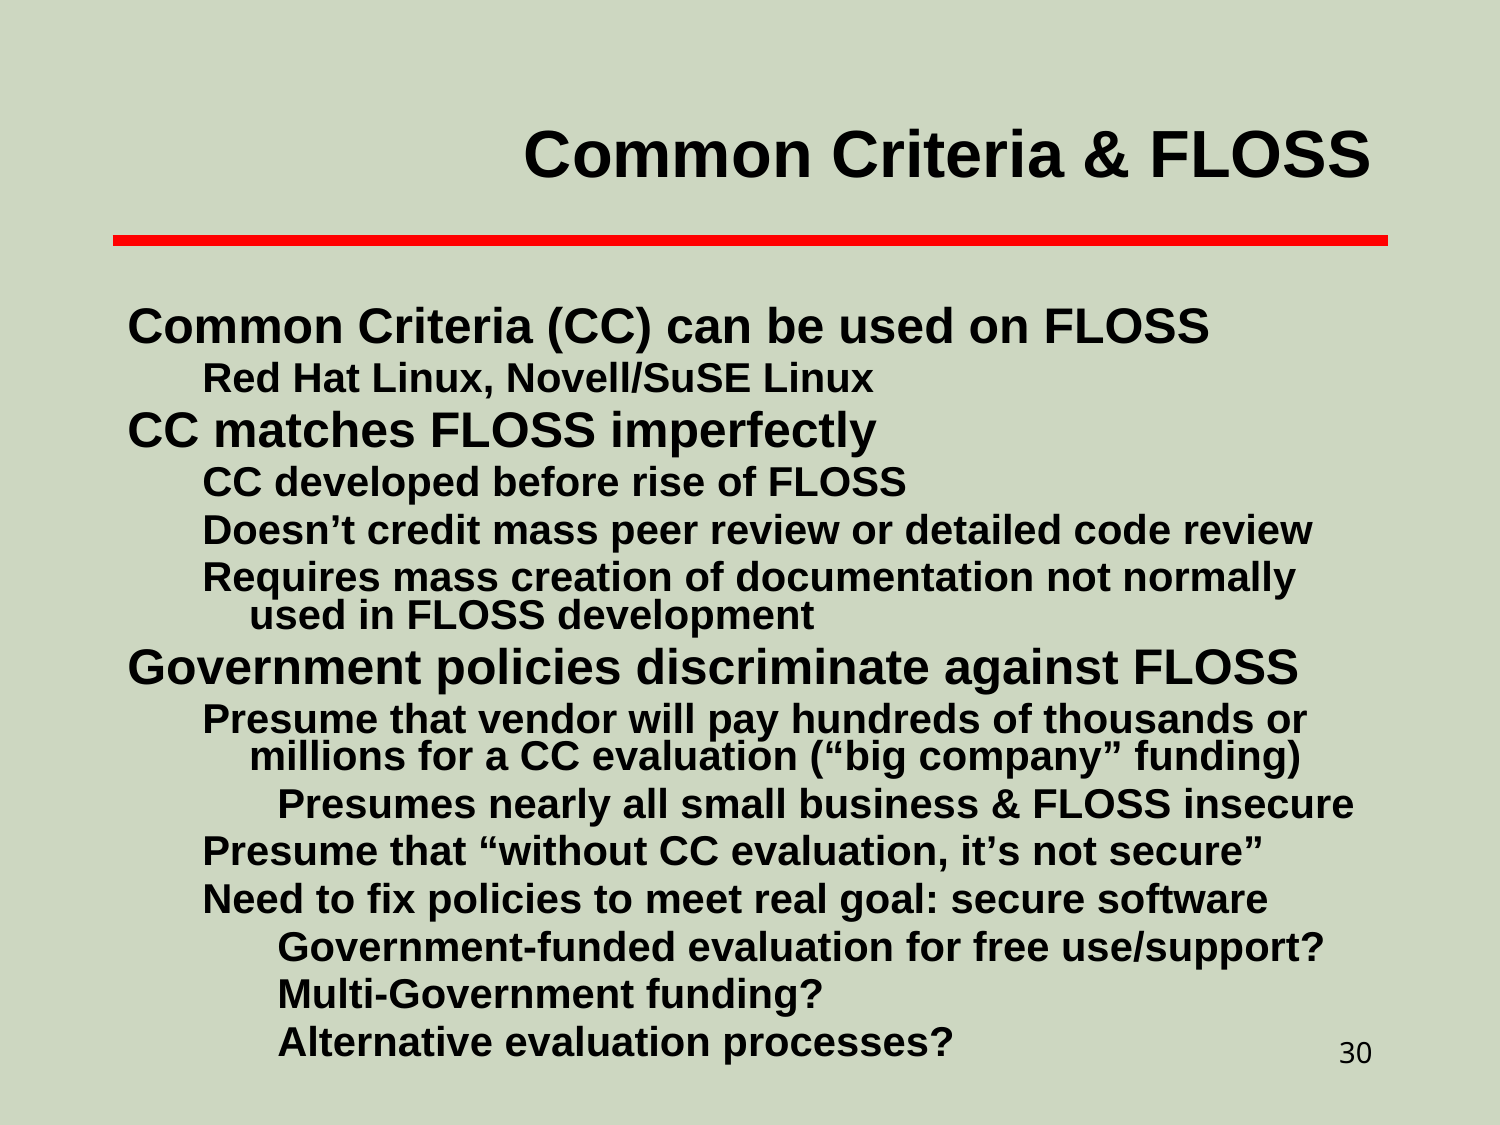

# Common Criteria & FLOSS
Common Criteria (CC) can be used on FLOSS
Red Hat Linux, Novell/SuSE Linux
CC matches FLOSS imperfectly
CC developed before rise of FLOSS
Doesn’t credit mass peer review or detailed code review
Requires mass creation of documentation not normally used in FLOSS development
Government policies discriminate against FLOSS
Presume that vendor will pay hundreds of thousands or millions for a CC evaluation (“big company” funding)
Presumes nearly all small business & FLOSS insecure
Presume that “without CC evaluation, it’s not secure”
Need to fix policies to meet real goal: secure software
Government-funded evaluation for free use/support?
Multi-Government funding?
Alternative evaluation processes?